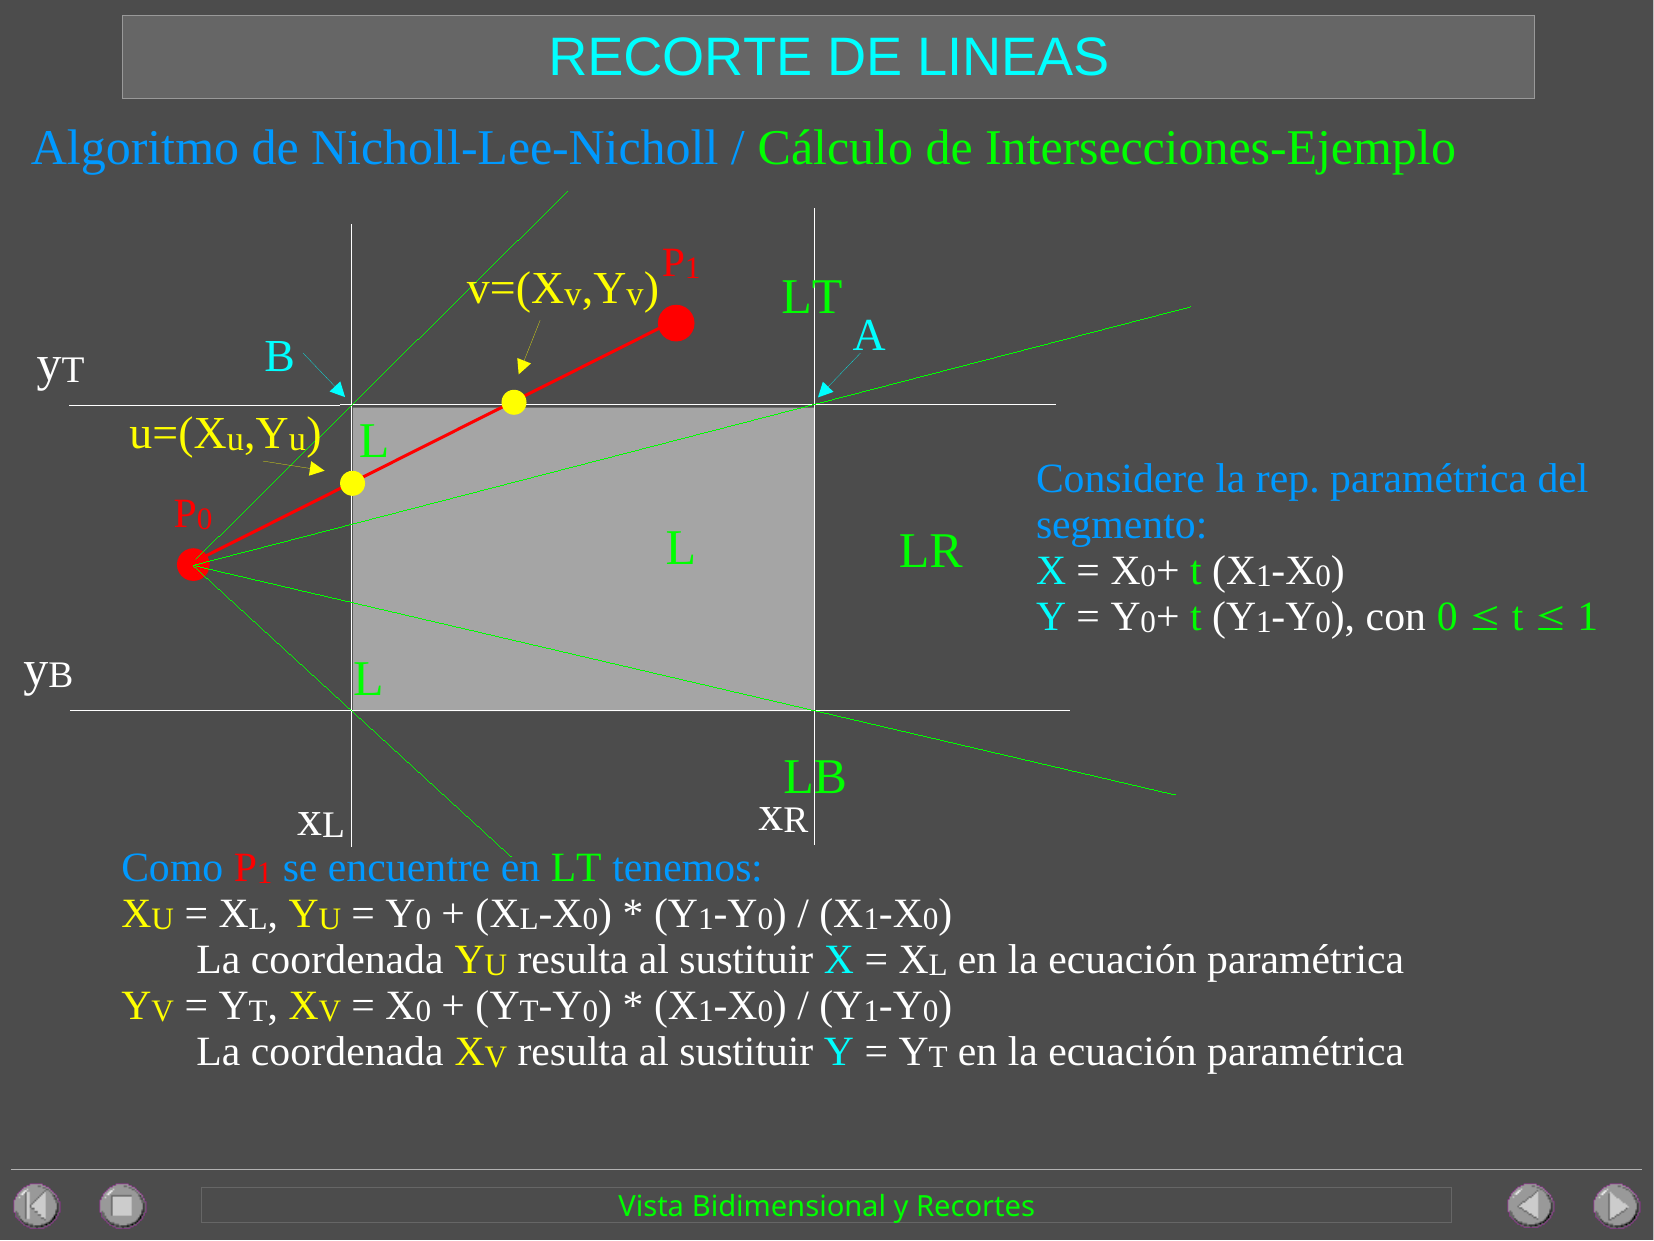

# RECORTE DE LINEAS
Algoritmo de Nicholl-Lee-Nicholl / Cálculo de Intersecciones-Ejemplo
yT
yB
xR
xL
P0
LT
L
L
LR
L
LB
P1
A
B
v=(Xv,Yv)
u=(Xu,Yu)
Considere la rep. paramétrica del segmento:
X = X0+ t (X1-X0)
Y = Y0+ t (Y1-Y0), con 0  t  1
Como P1 se encuentre en LT tenemos:
XU = XL, YU = Y0 + (XL-X0) * (Y1-Y0) / (X1-X0)
	La coordenada YU resulta al sustituir X = XL en la ecuación paramétrica
YV = YT, XV = X0 + (YT-Y0) * (X1-X0) / (Y1-Y0)
	La coordenada XV resulta al sustituir Y = YT en la ecuación paramétrica